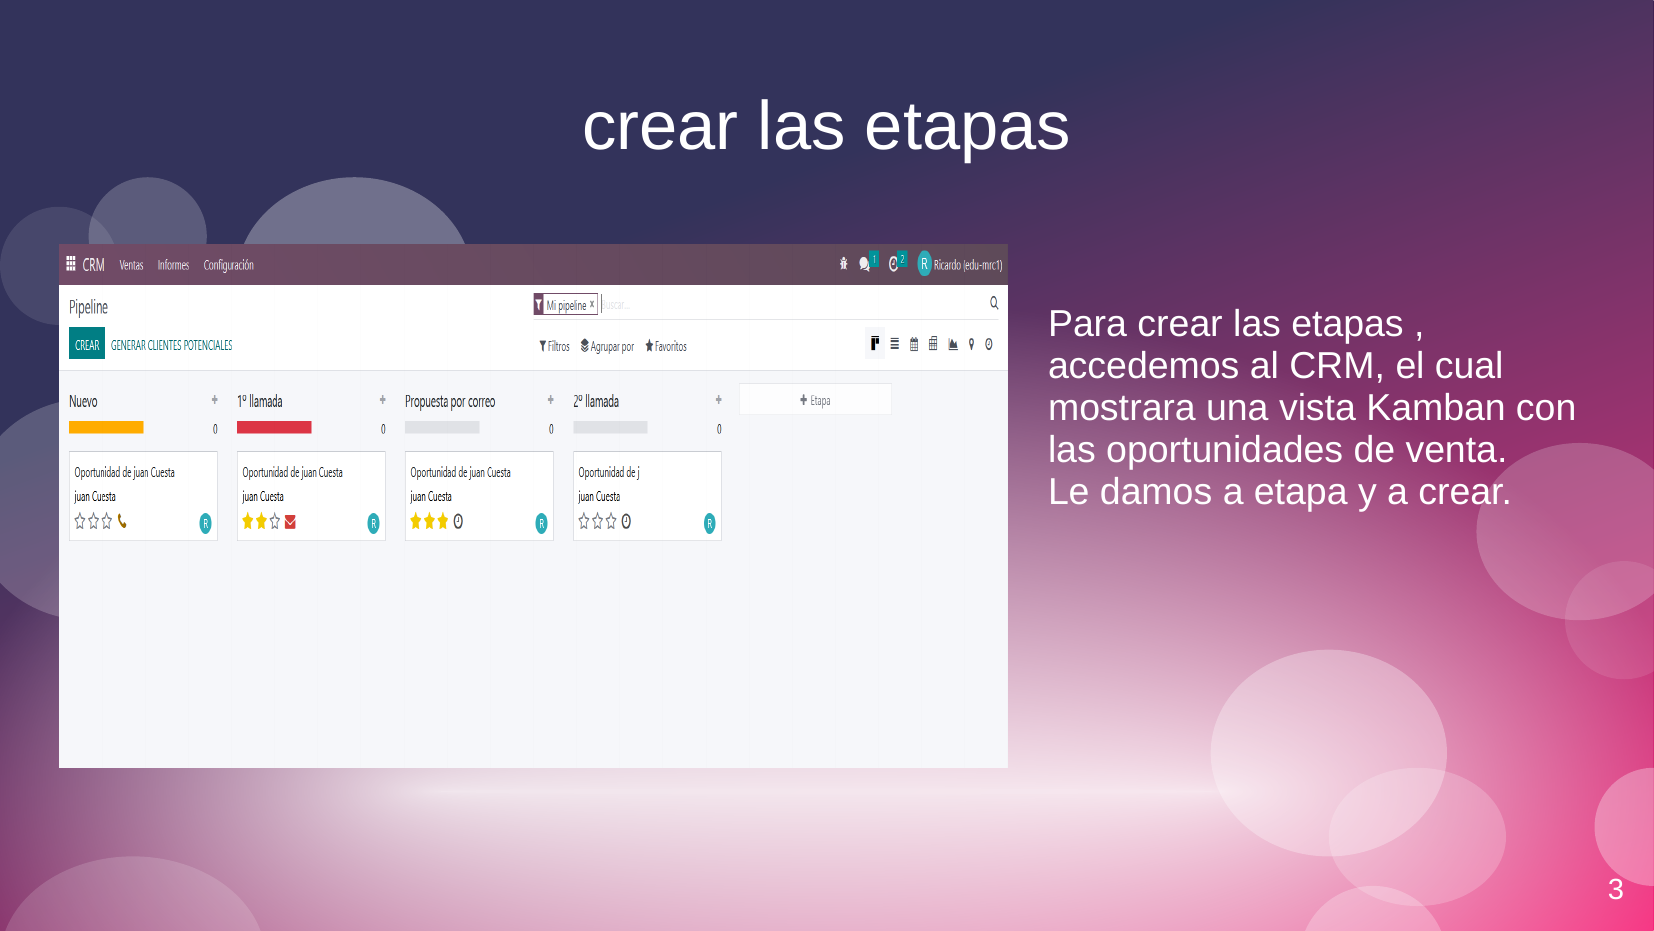

# crear las etapas
Para crear las etapas , accedemos al CRM, el cual mostrara una vista Kamban con las oportunidades de venta.
Le damos a etapa y a crear.